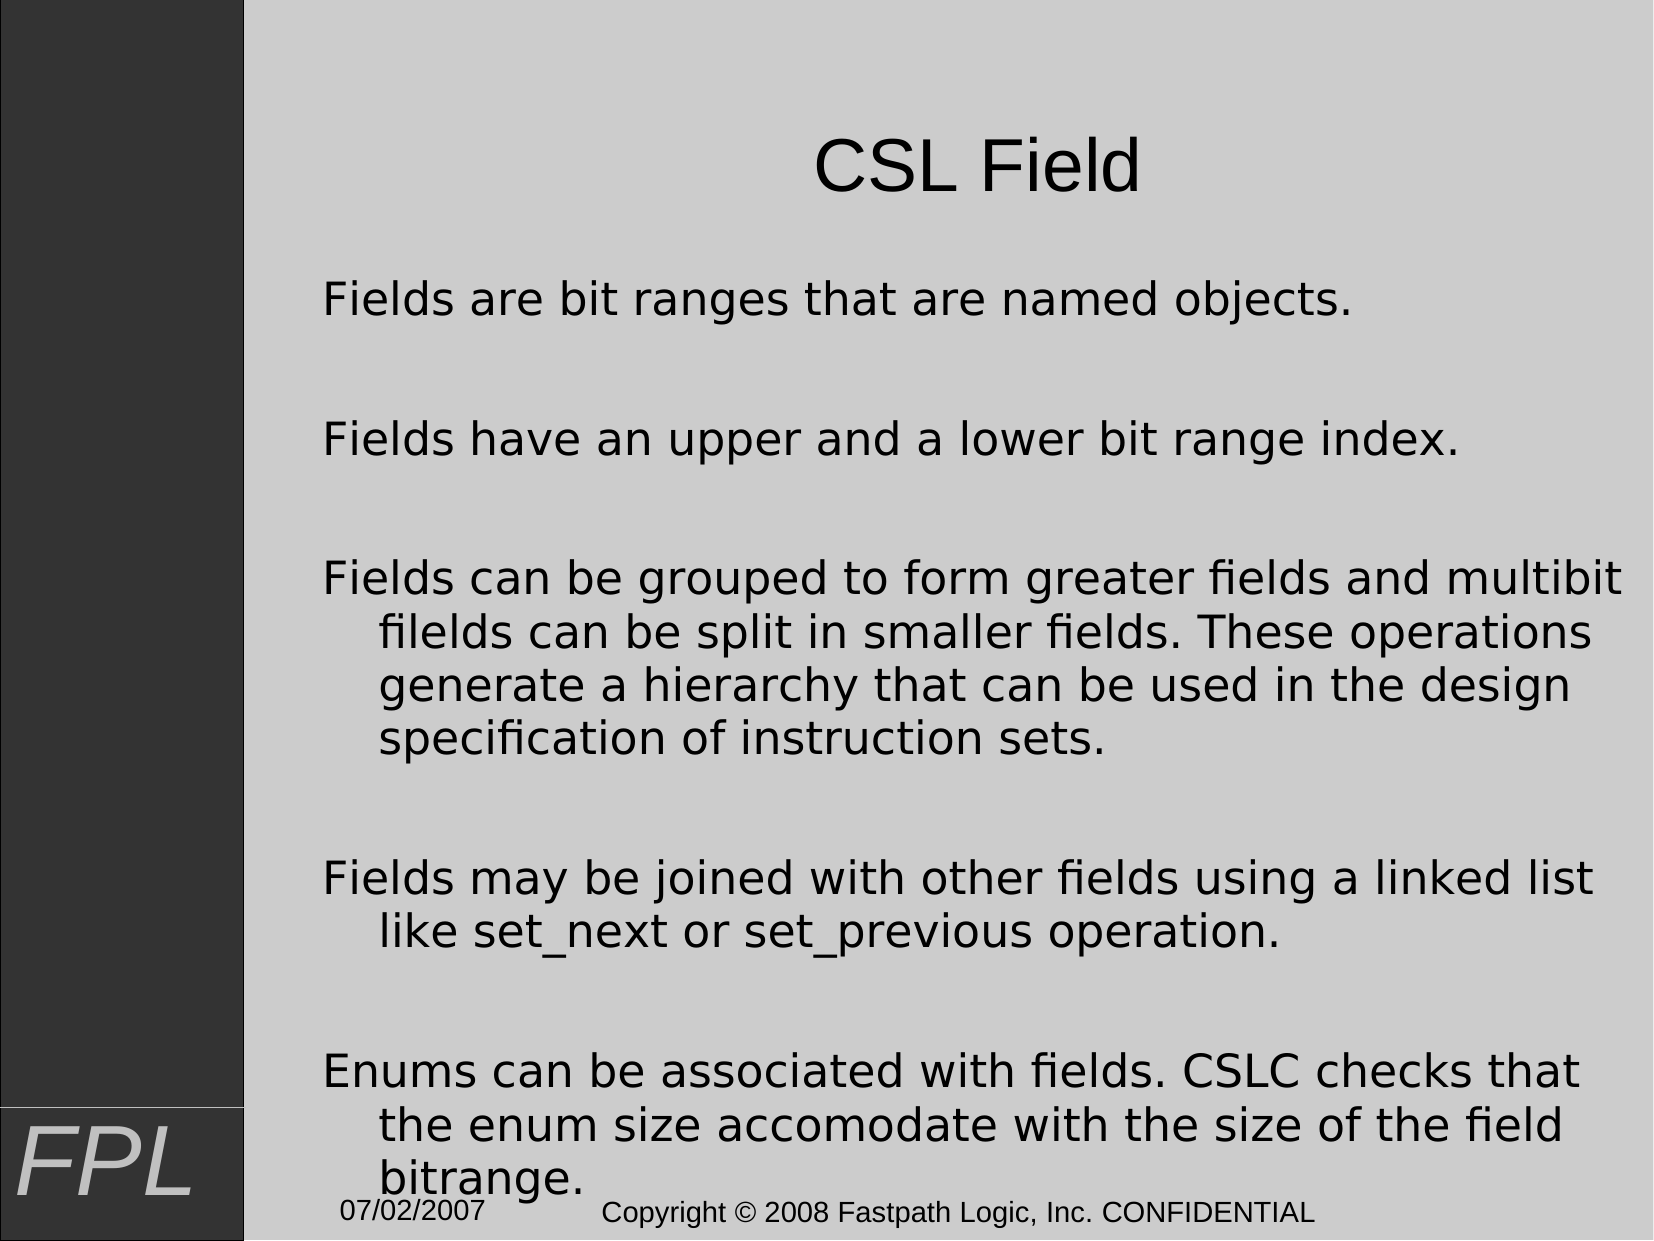

# CSL Field
Fields are bit ranges that are named objects.
Fields have an upper and a lower bit range index.
Fields can be grouped to form greater fields and multibit filelds can be split in smaller fields. These operations generate a hierarchy that can be used in the design specification of instruction sets.
Fields may be joined with other fields using a linked list like set_next or set_previous operation.
Enums can be associated with fields. CSLC checks that the enum size accomodate with the size of the field bitrange.
07/02/2007
© 2007 FASTPATH LOGIC INC.